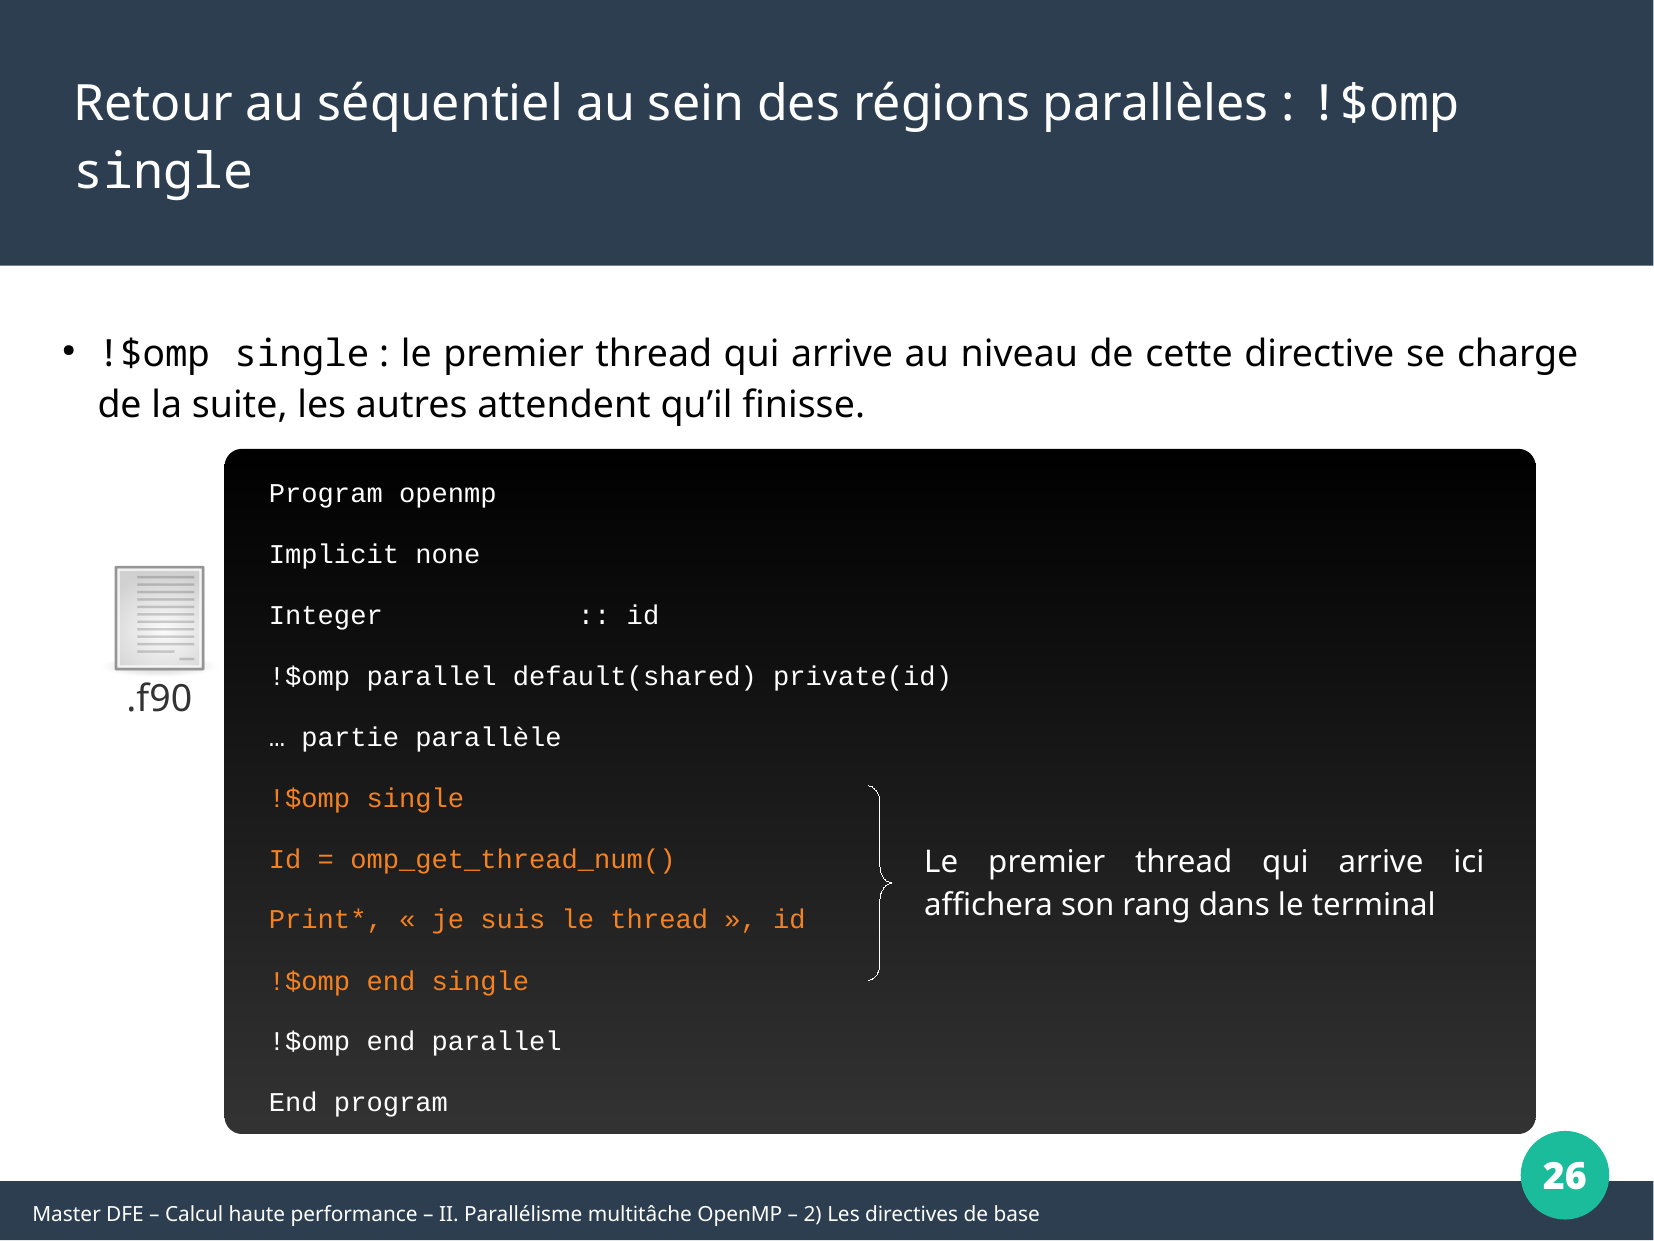

Retour au séquentiel au sein des régions parallèles : !$omp single
!$omp single : le premier thread qui arrive au niveau de cette directive se charge de la suite, les autres attendent qu’il finisse.
Program openmp
Implicit none
Integer  :: id
!$omp parallel default(shared) private(id)
… partie parallèle
!$omp single
Id = omp_get_thread_num()
Print*, « je suis le thread », id
!$omp end single
!$omp end parallel
End program
.f90
Le premier thread qui arrive ici affichera son rang dans le terminal
26
Master DFE – Calcul haute performance – II. Parallélisme multitâche OpenMP – 2) Les directives de base